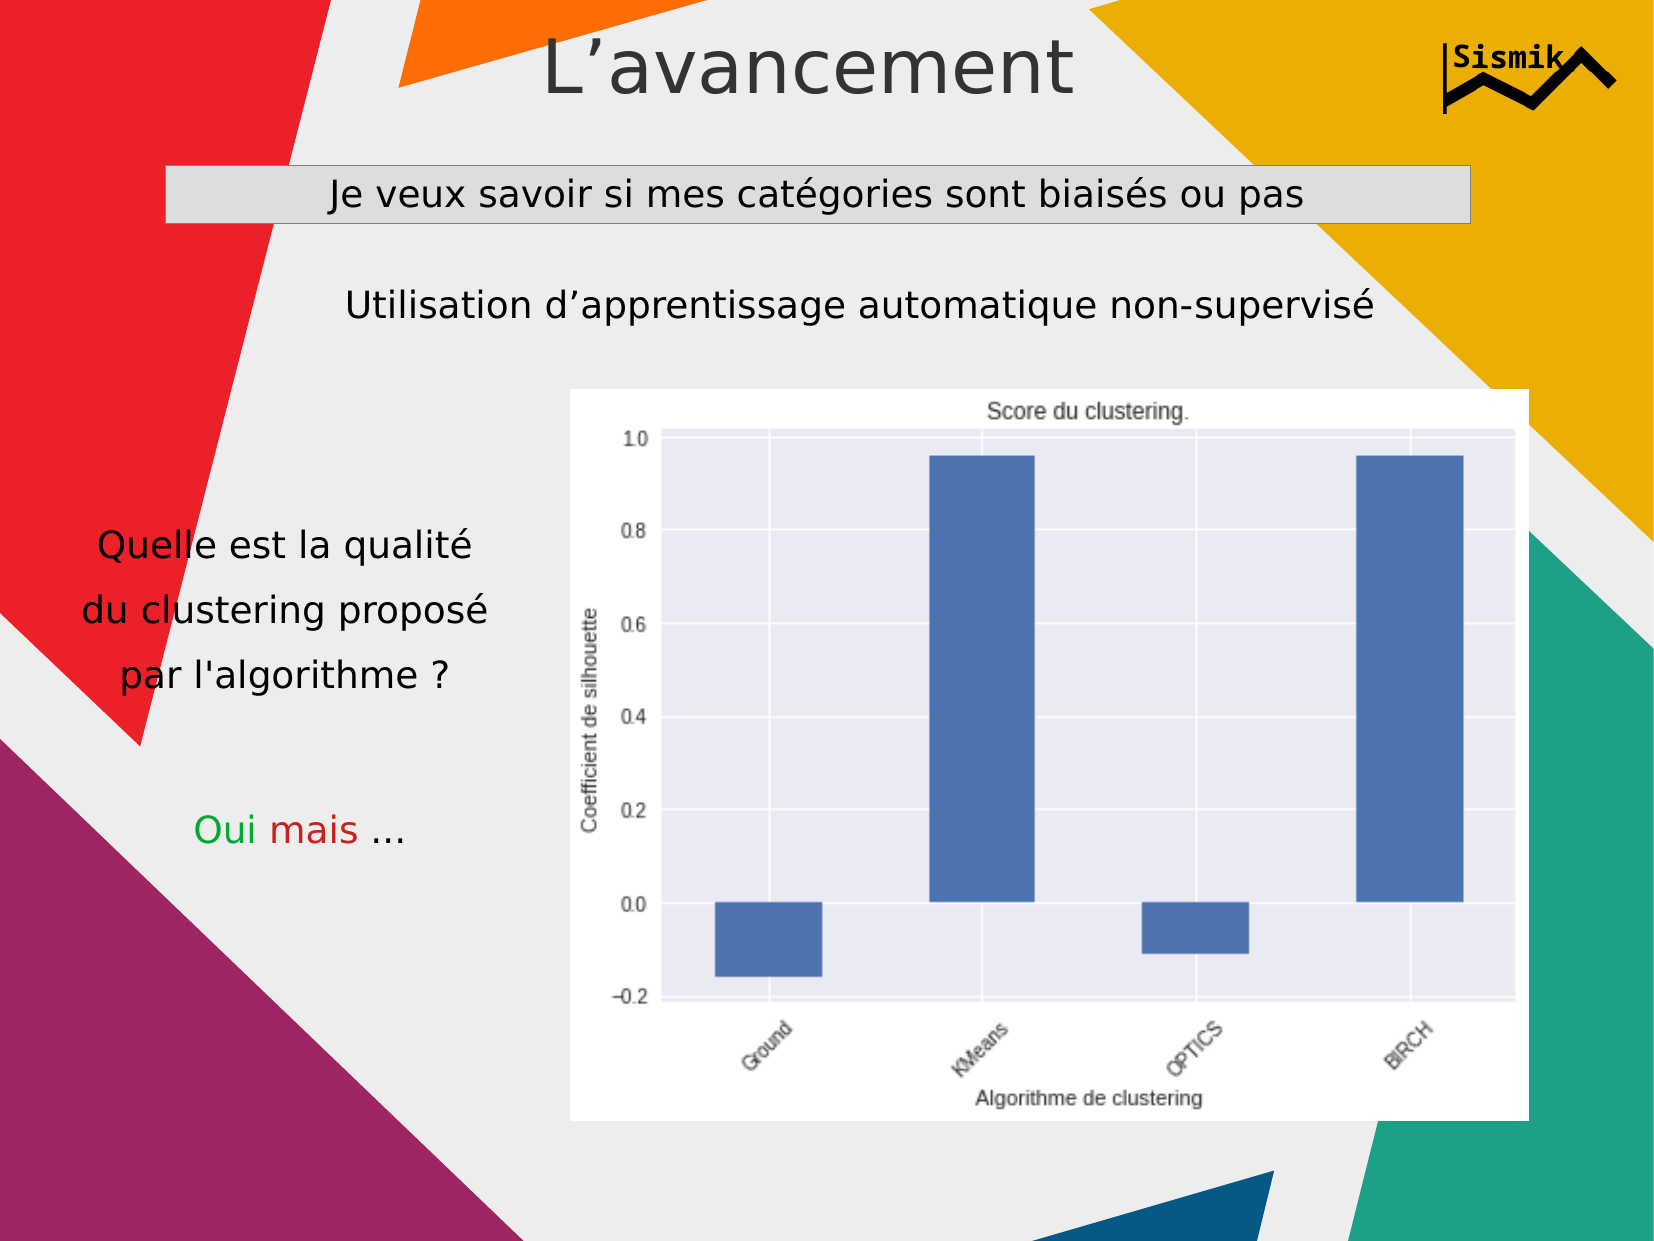

# L’avancement
Sismik
Je veux savoir si mes catégories sont biaisés ou pas
Utilisation d’apprentissage automatique non-supervisé
Quelle est la qualité du clustering proposé par l'algorithme ?
Oui mais ...